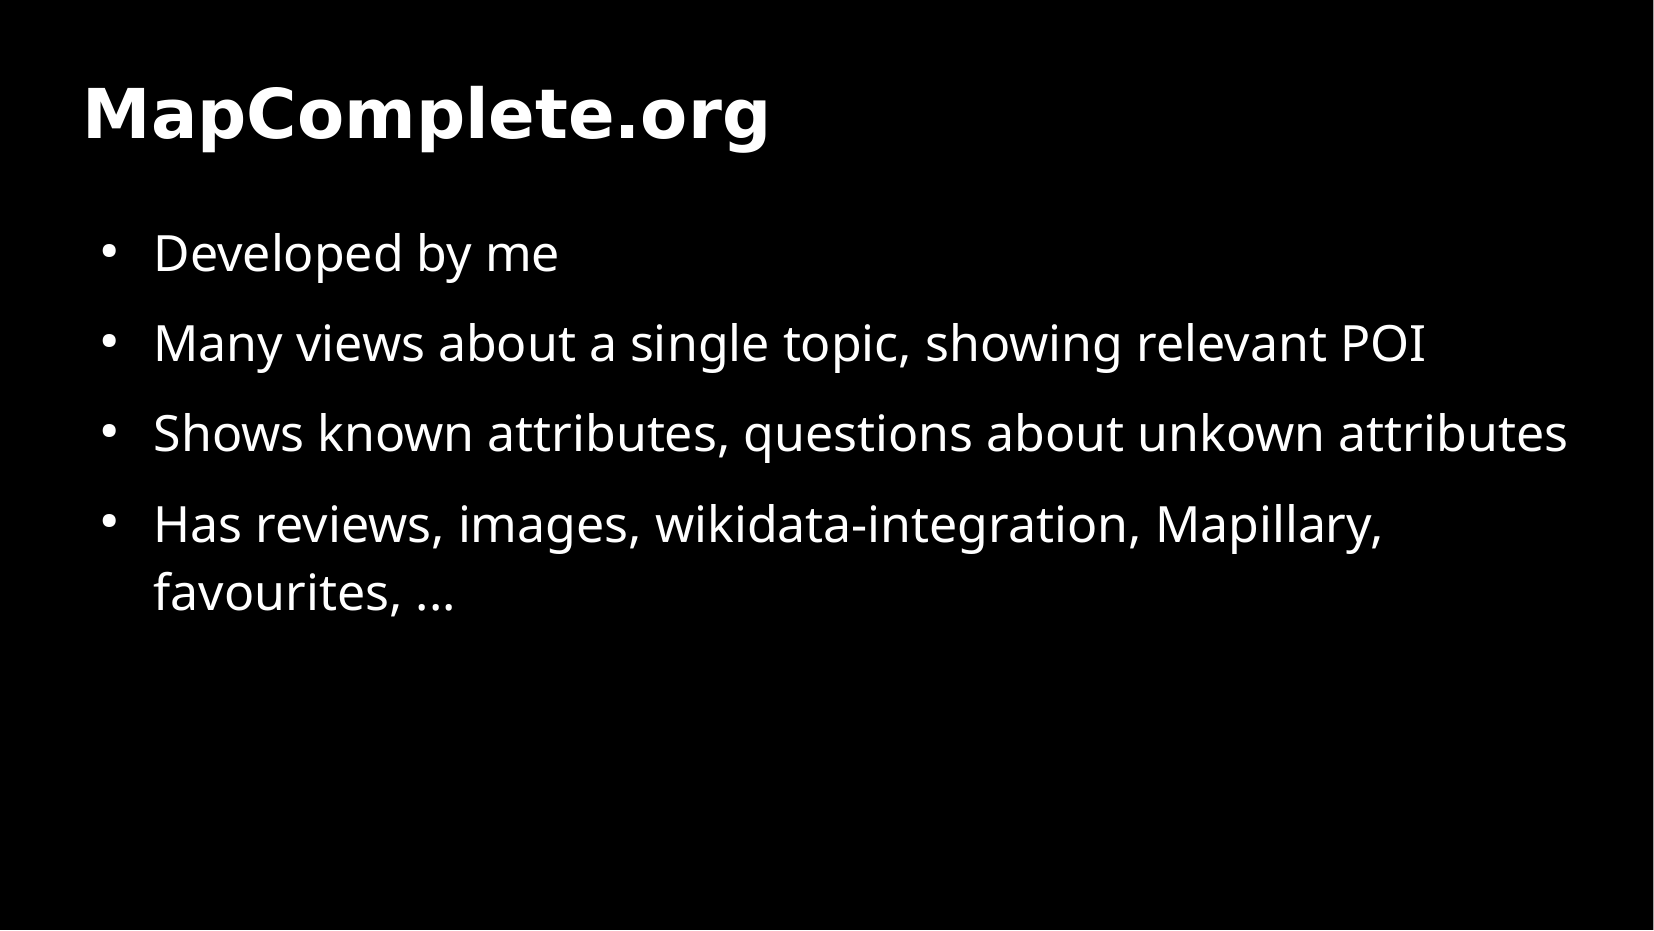

# MapComplete.org
Developed by me
Many views about a single topic, showing relevant POI
Shows known attributes, questions about unkown attributes
Has reviews, images, wikidata-integration, Mapillary, favourites, ...